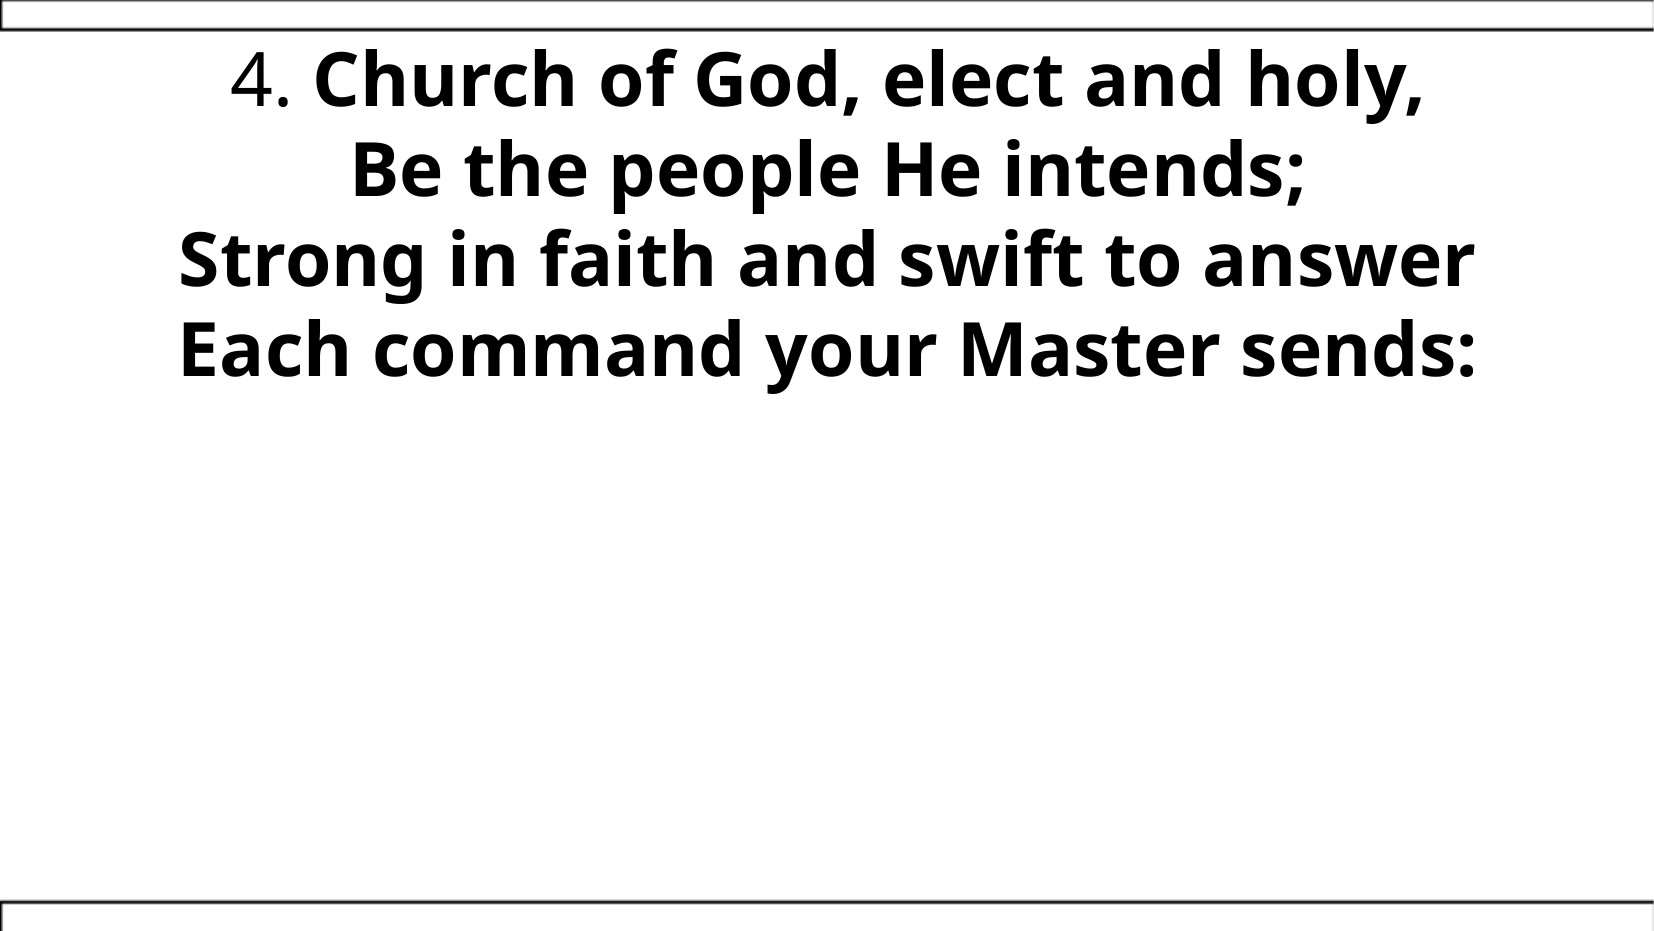

4. Church of God, elect and holy,
Be the people He intends;
Strong in faith and swift to answer
Each command your Master sends: